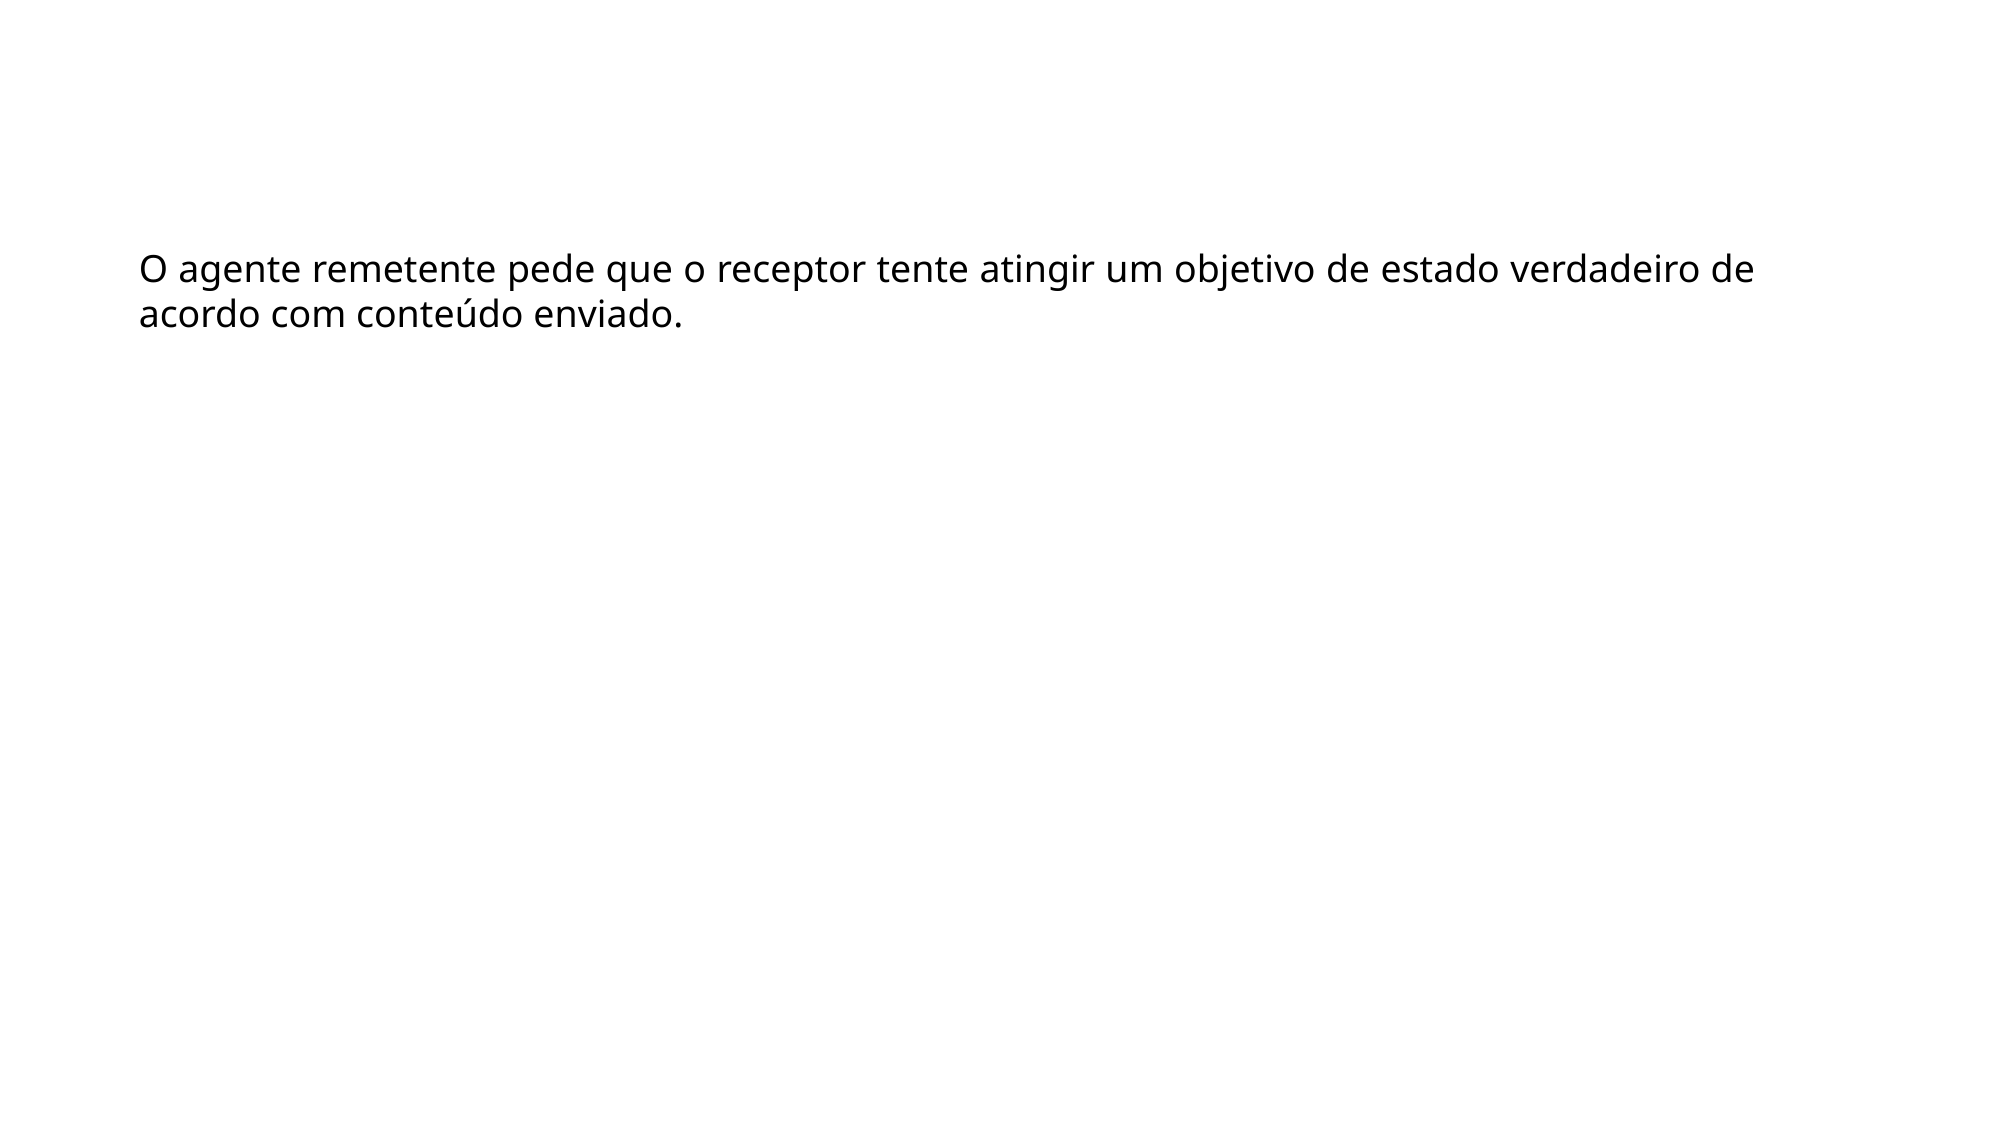

Illocutionary Forces: achieve
O agente remetente pede que o receptor tente atingir um objetivo de estado verdadeiro de acordo com conteúdo enviado.